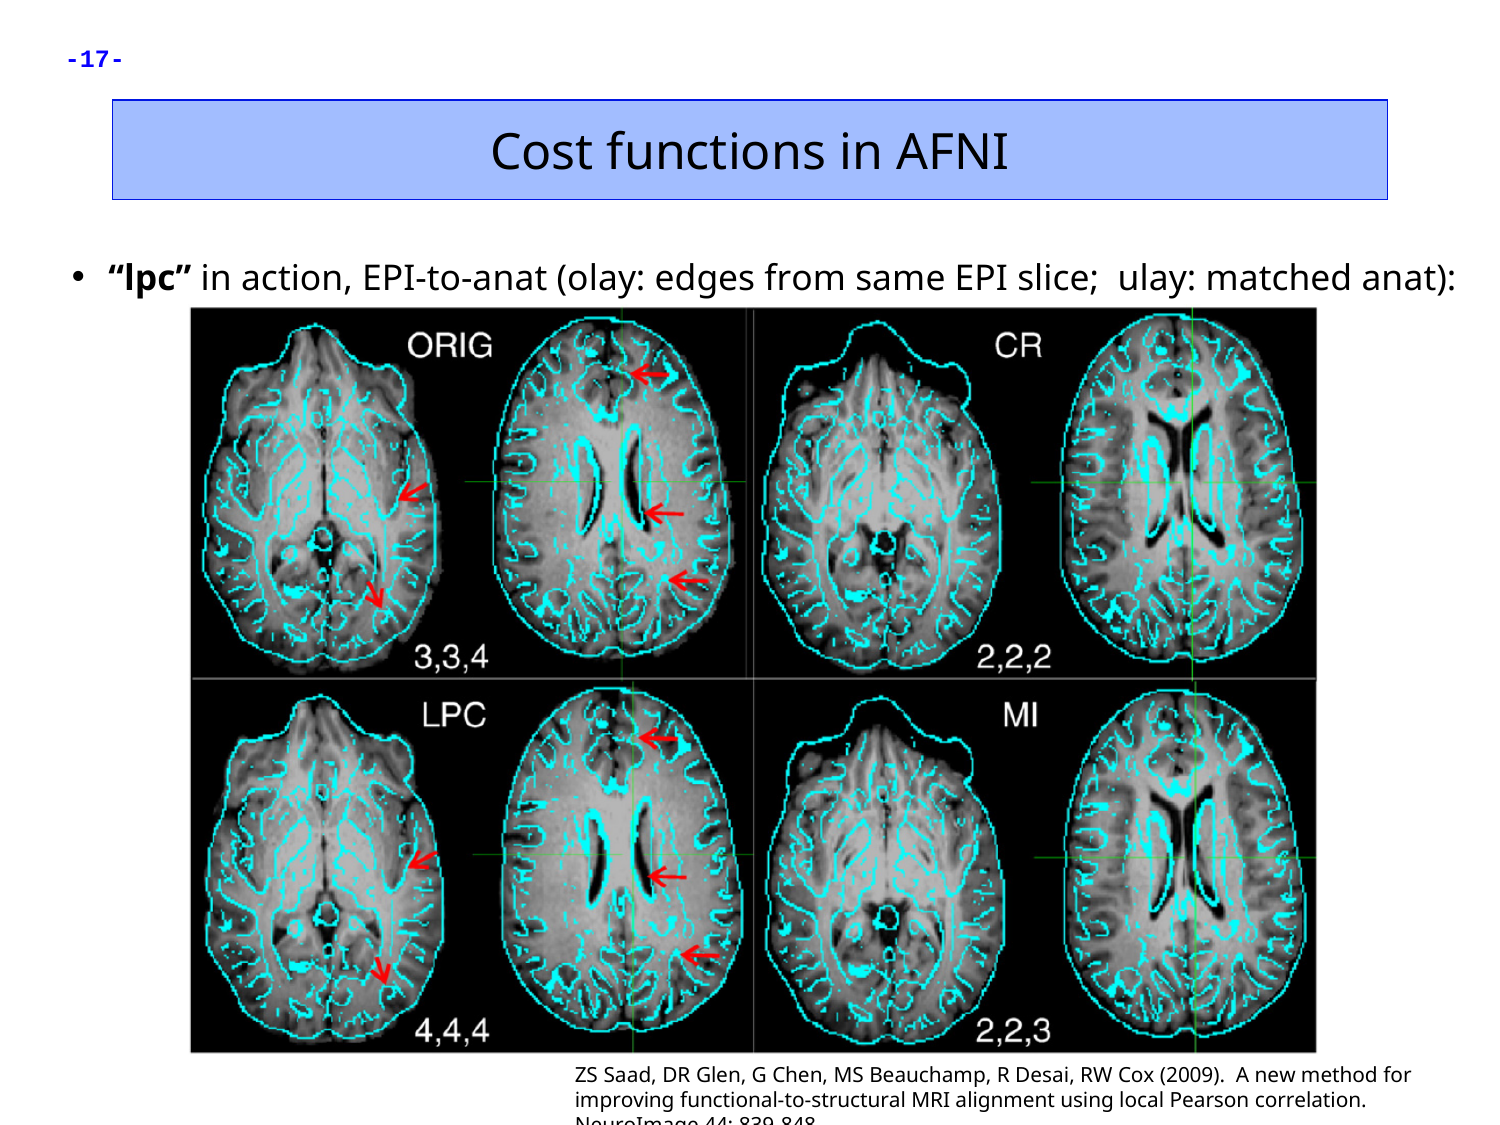

Cost functions in AFNI
“lpc” in action, EPI-to-anat (olay: edges from same EPI slice; ulay: matched anat):
ZS Saad, DR Glen, G Chen, MS Beauchamp, R Desai, RW Cox (2009). A new method for improving functional-to-structural MRI alignment using local Pearson correlation. NeuroImage 44: 839-848.